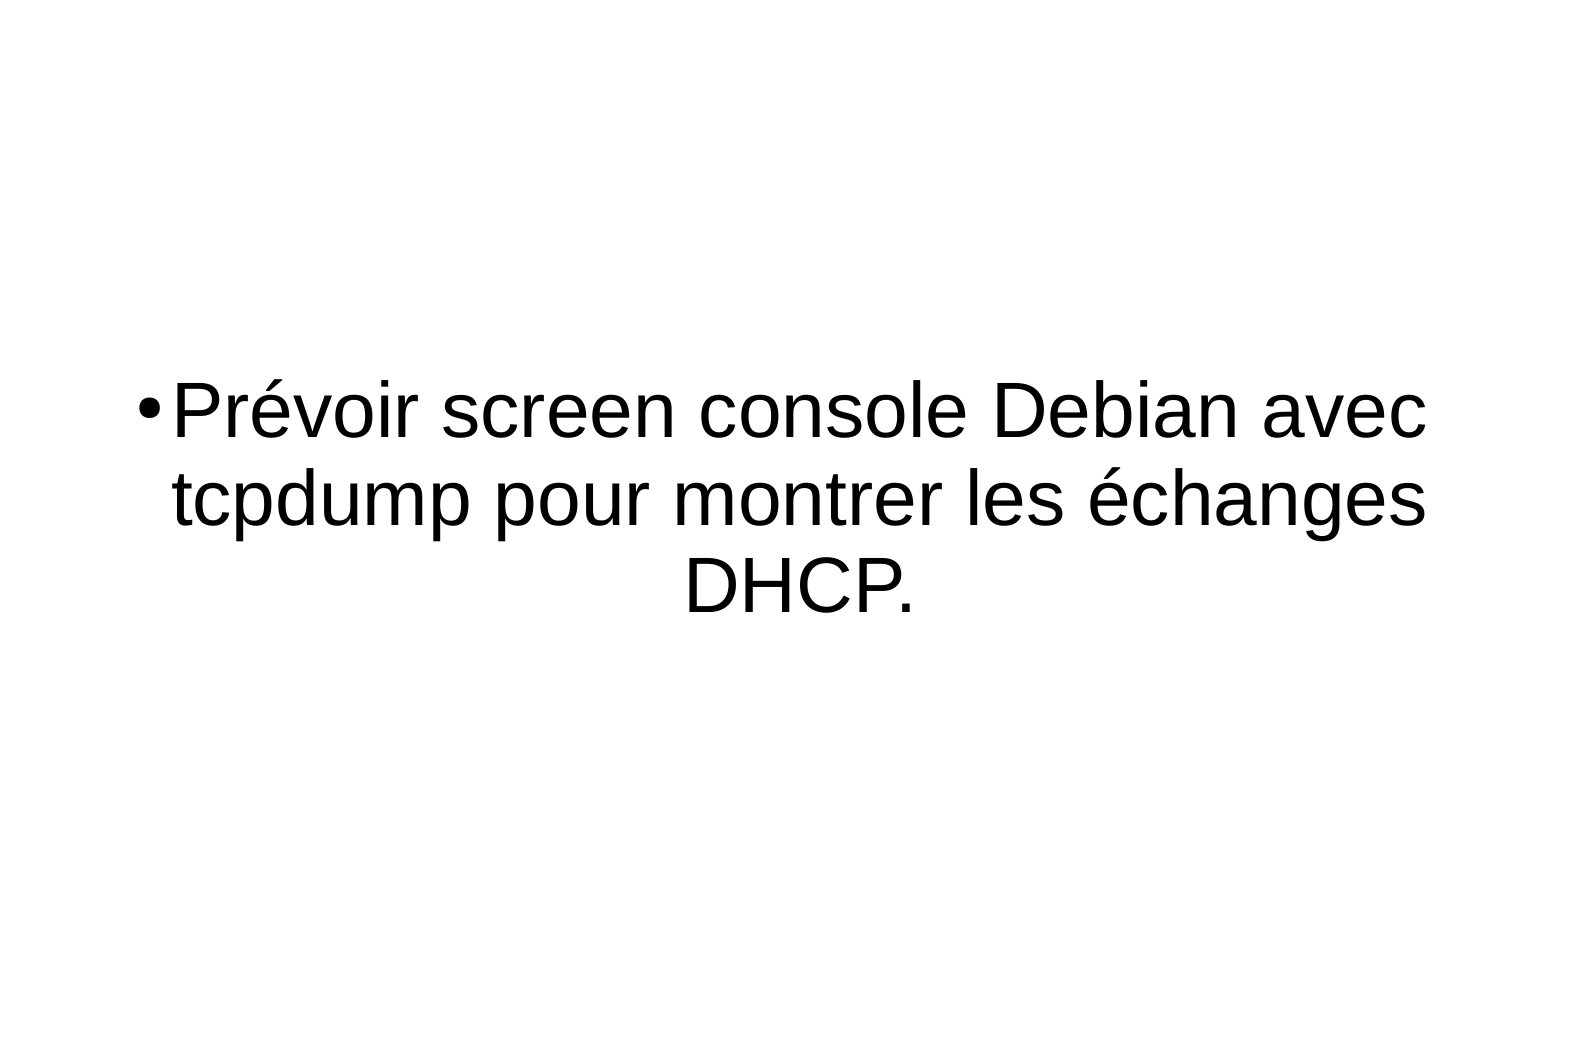

# Prévoir screen console Debian avec tcpdump pour montrer les échanges DHCP.